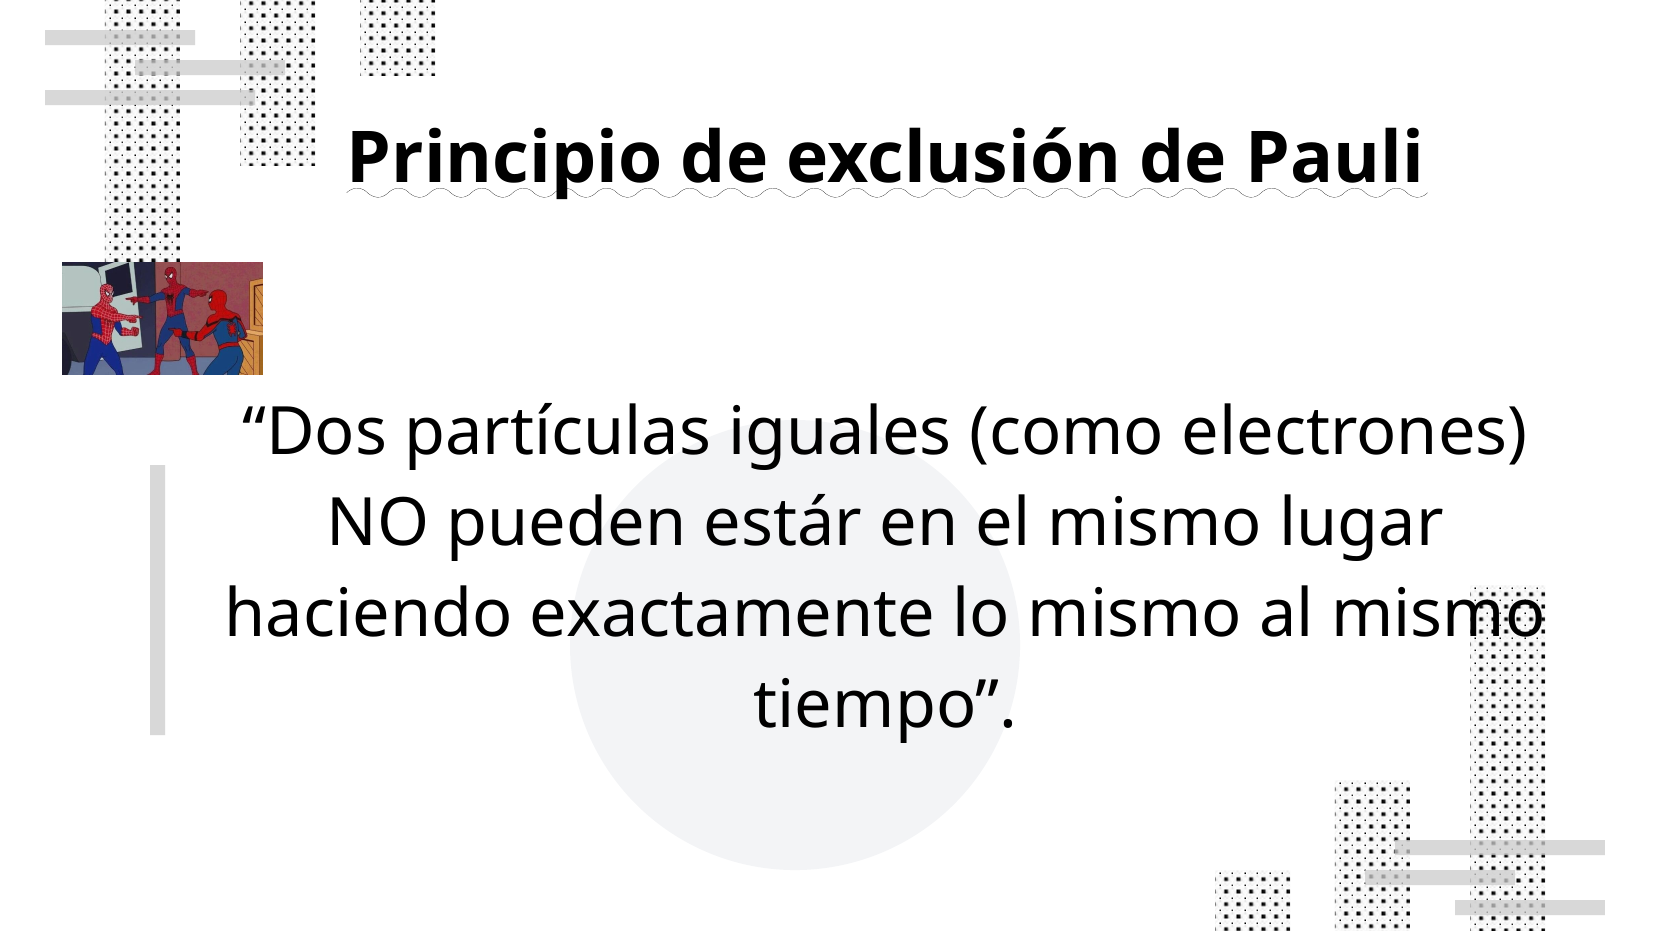

# Principio de exclusión de Pauli
“Dos partículas iguales (como electrones) NO pueden estár en el mismo lugar haciendo exactamente lo mismo al mismo tiempo”.